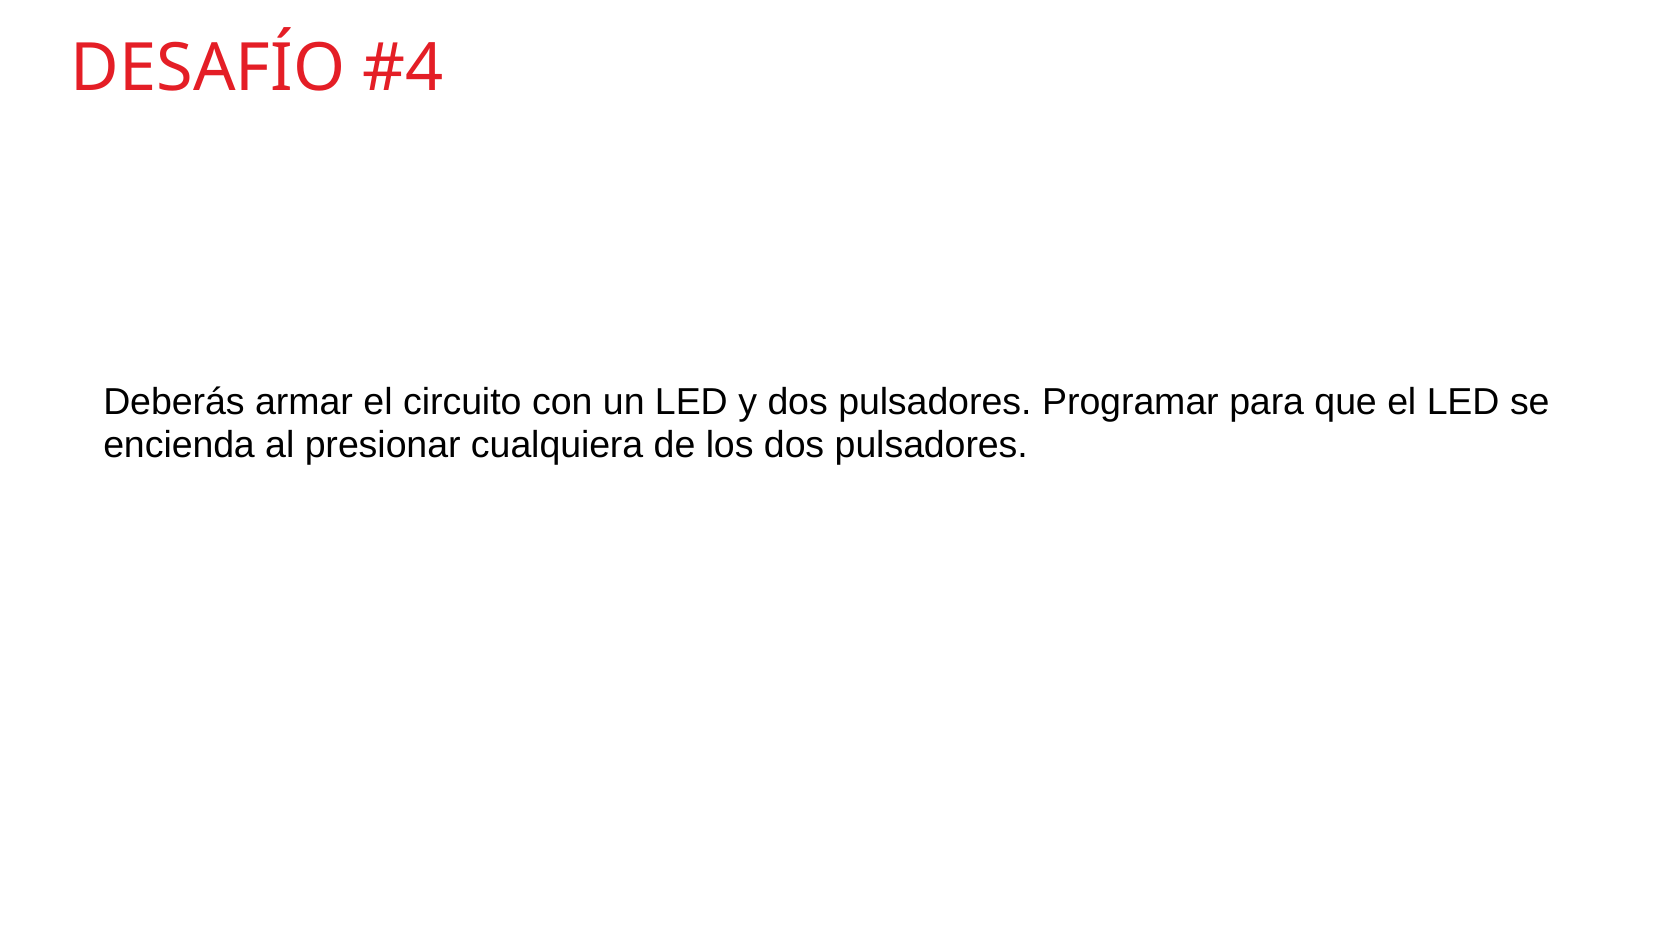

# DESAFÍO #4
Deberás armar el circuito con un LED y dos pulsadores. Programar para que el LED se encienda al presionar cualquiera de los dos pulsadores.